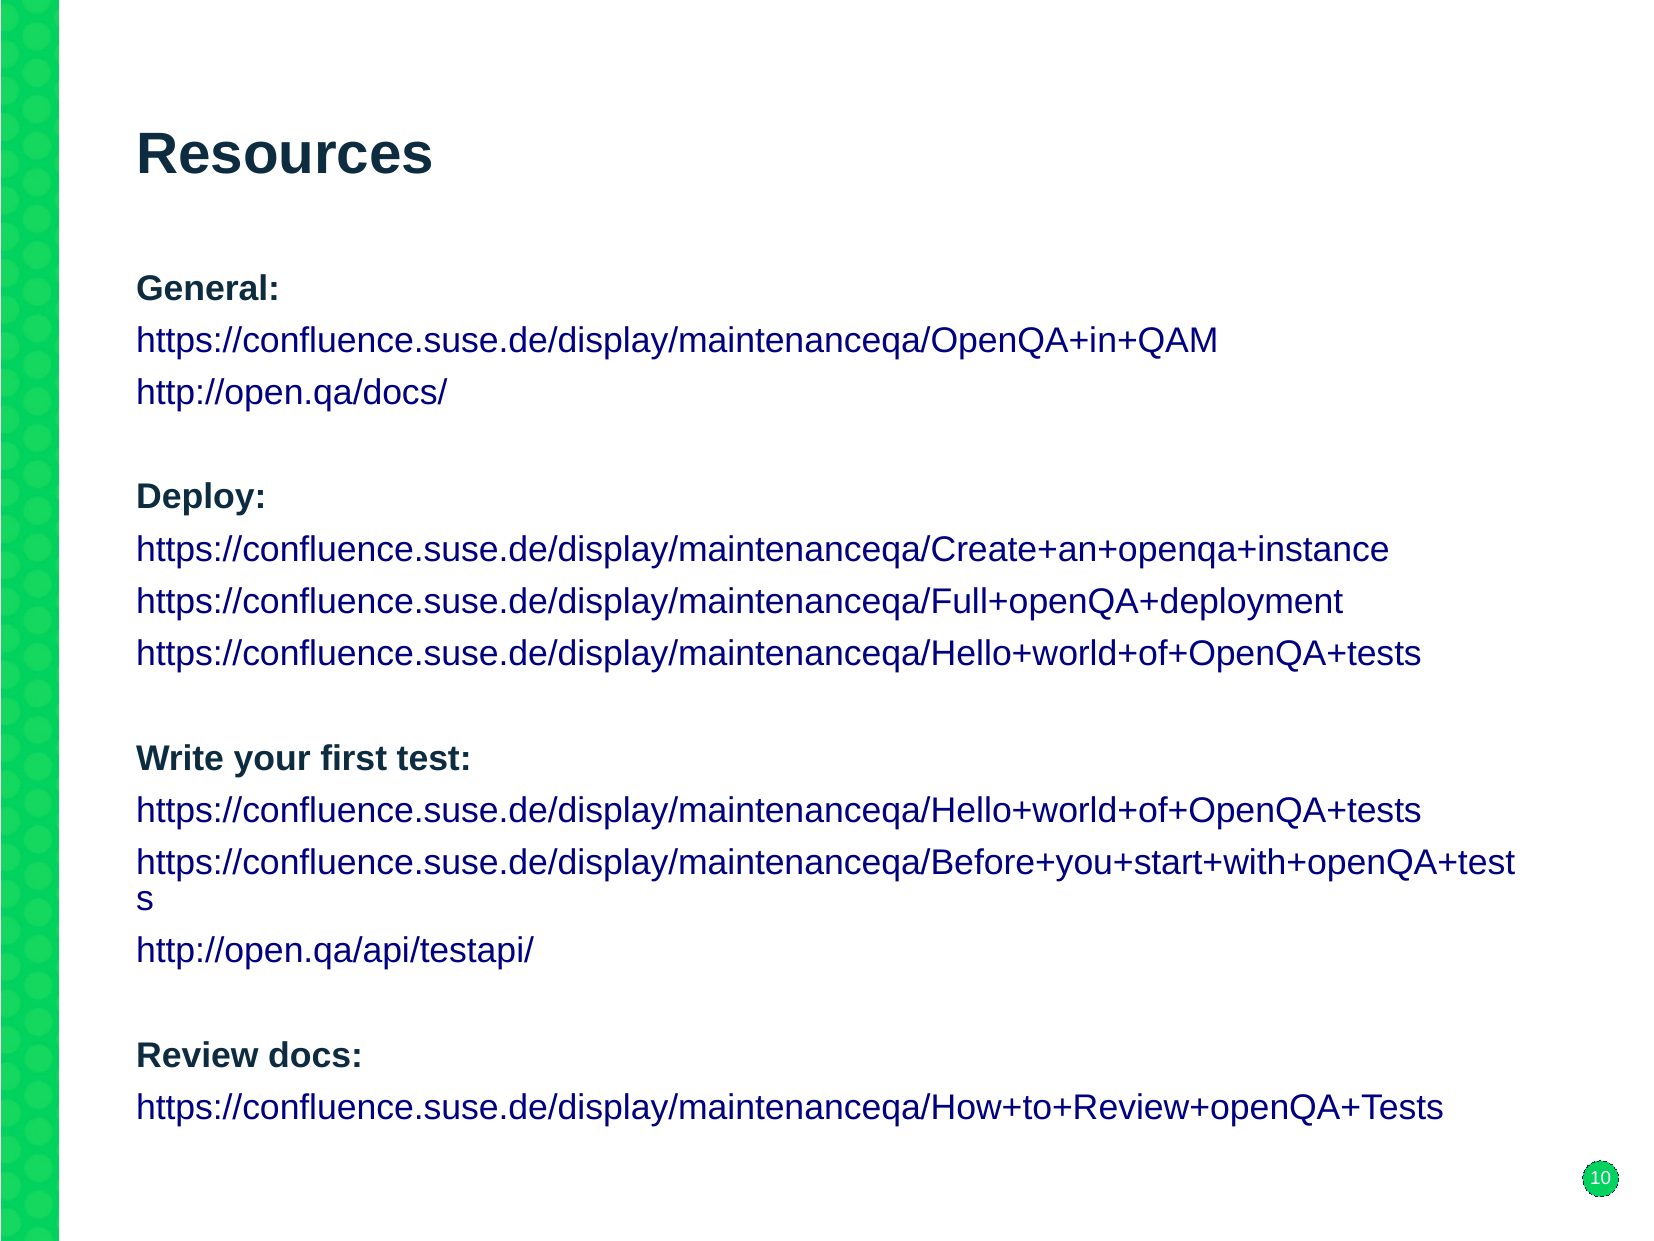

# Resources
General:
https://confluence.suse.de/display/maintenanceqa/OpenQA+in+QAM
http://open.qa/docs/
Deploy:
https://confluence.suse.de/display/maintenanceqa/Create+an+openqa+instance
https://confluence.suse.de/display/maintenanceqa/Full+openQA+deployment
https://confluence.suse.de/display/maintenanceqa/Hello+world+of+OpenQA+tests
Write your first test:
https://confluence.suse.de/display/maintenanceqa/Hello+world+of+OpenQA+tests
https://confluence.suse.de/display/maintenanceqa/Before+you+start+with+openQA+tests
http://open.qa/api/testapi/
Review docs:
https://confluence.suse.de/display/maintenanceqa/How+to+Review+openQA+Tests
10